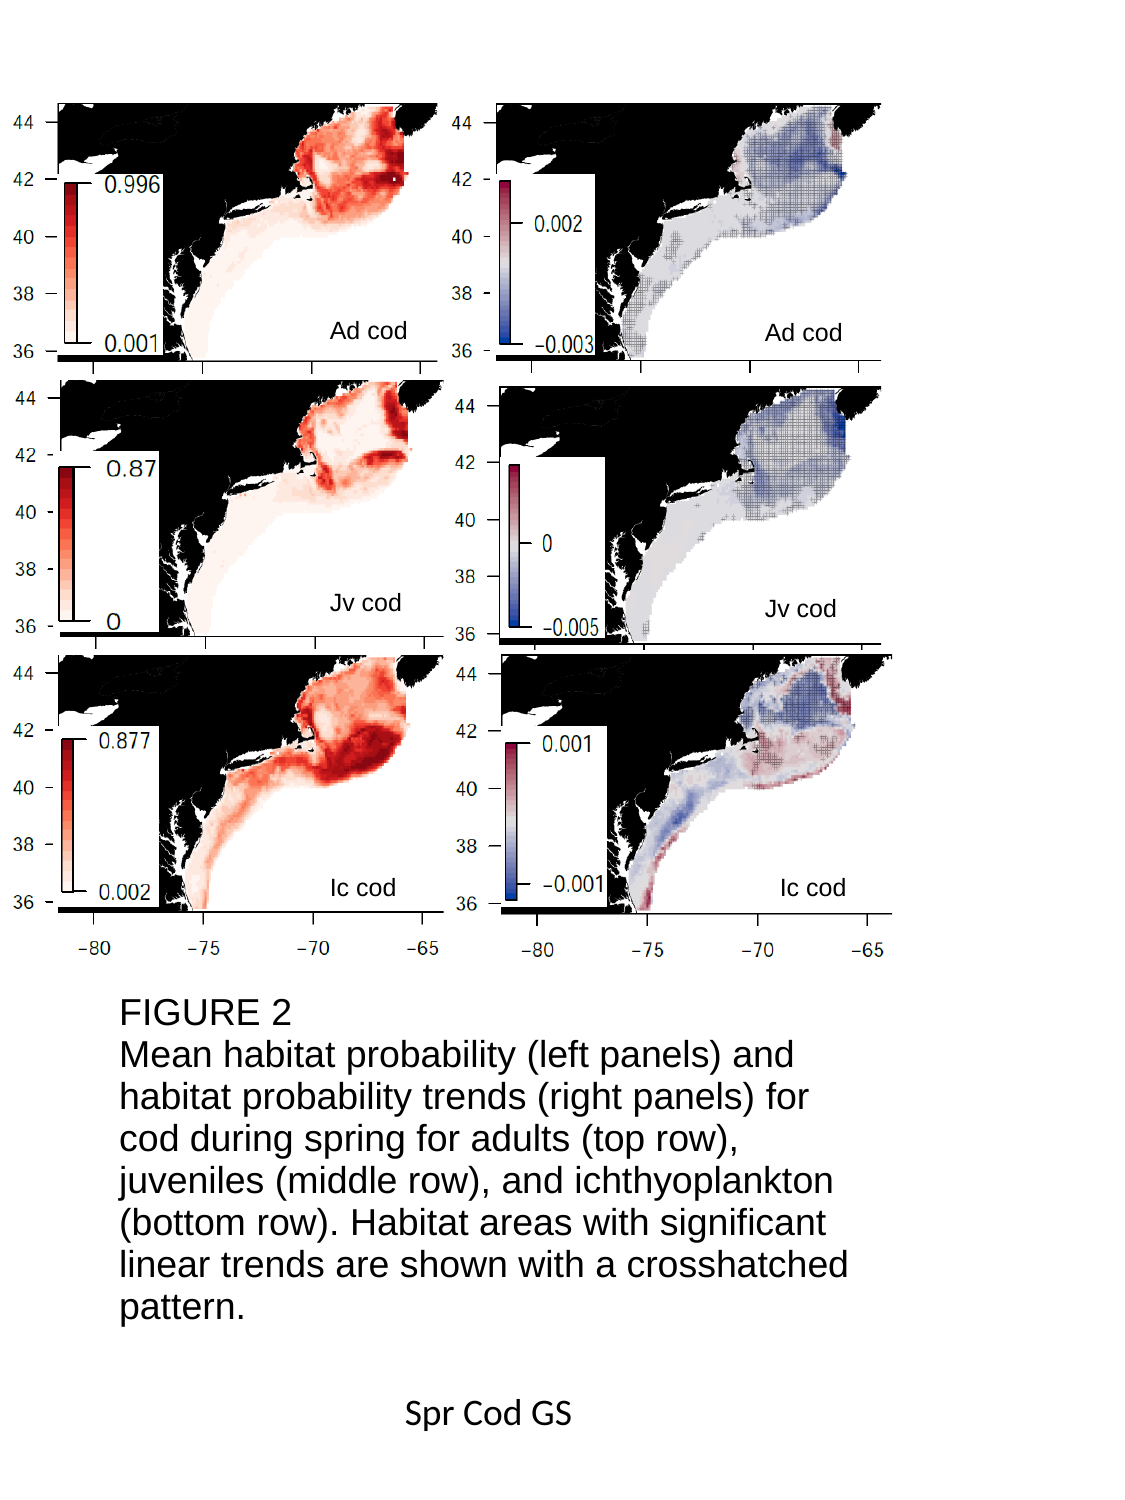

Ad cod
Ad cod
Jv cod
Jv cod
Ic cod
Ic cod
FIGURE 2
Mean habitat probability (left panels) and habitat probability trends (right panels) for cod during spring for adults (top row), juveniles (middle row), and ichthyoplankton (bottom row). Habitat areas with significant linear trends are shown with a crosshatched pattern.
Spr Cod GS